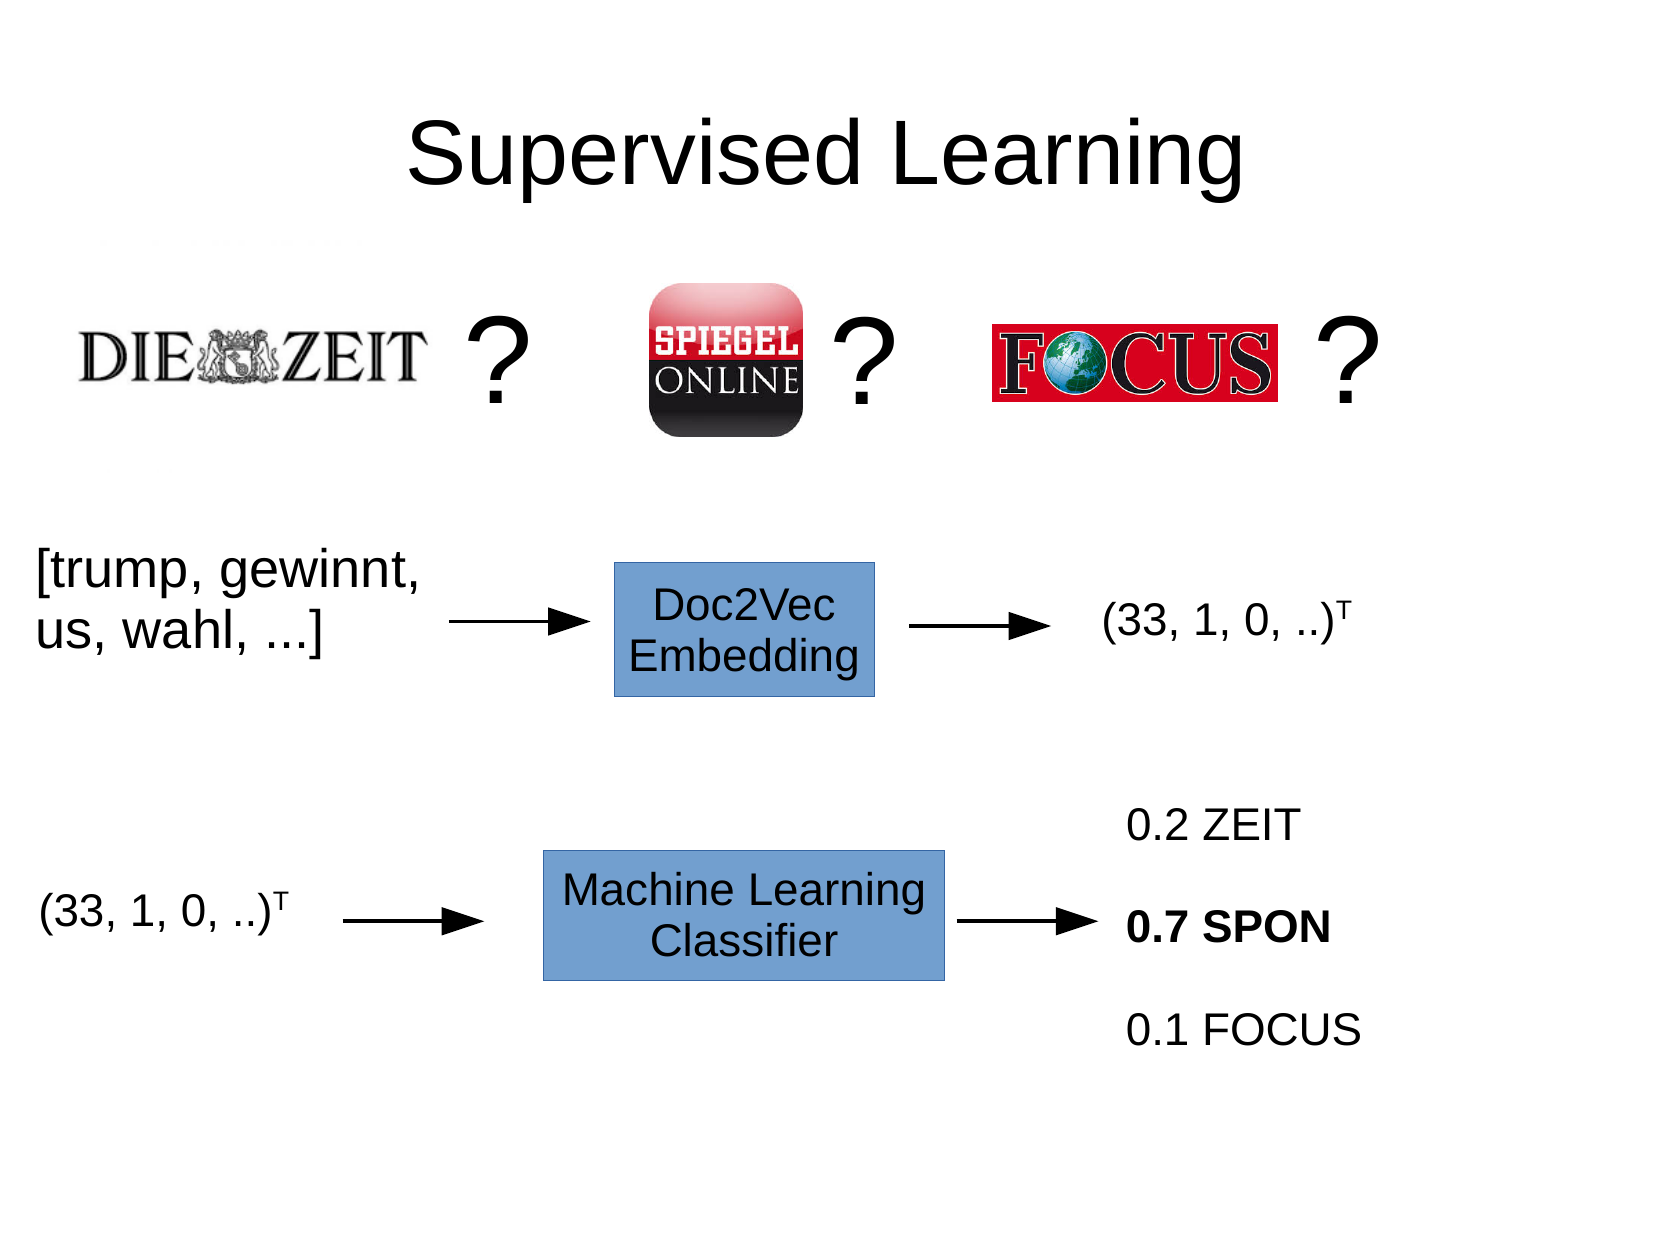

# Supervised Learning
?
?
?
[trump, gewinnt, us, wahl, ...]
Doc2Vec
Embedding
(33, 1, 0, ..)T
 0.2 ZEIT
 0.7 SPON
 0.1 FOCUS
Machine Learning
Classifier
(33, 1, 0, ..)T